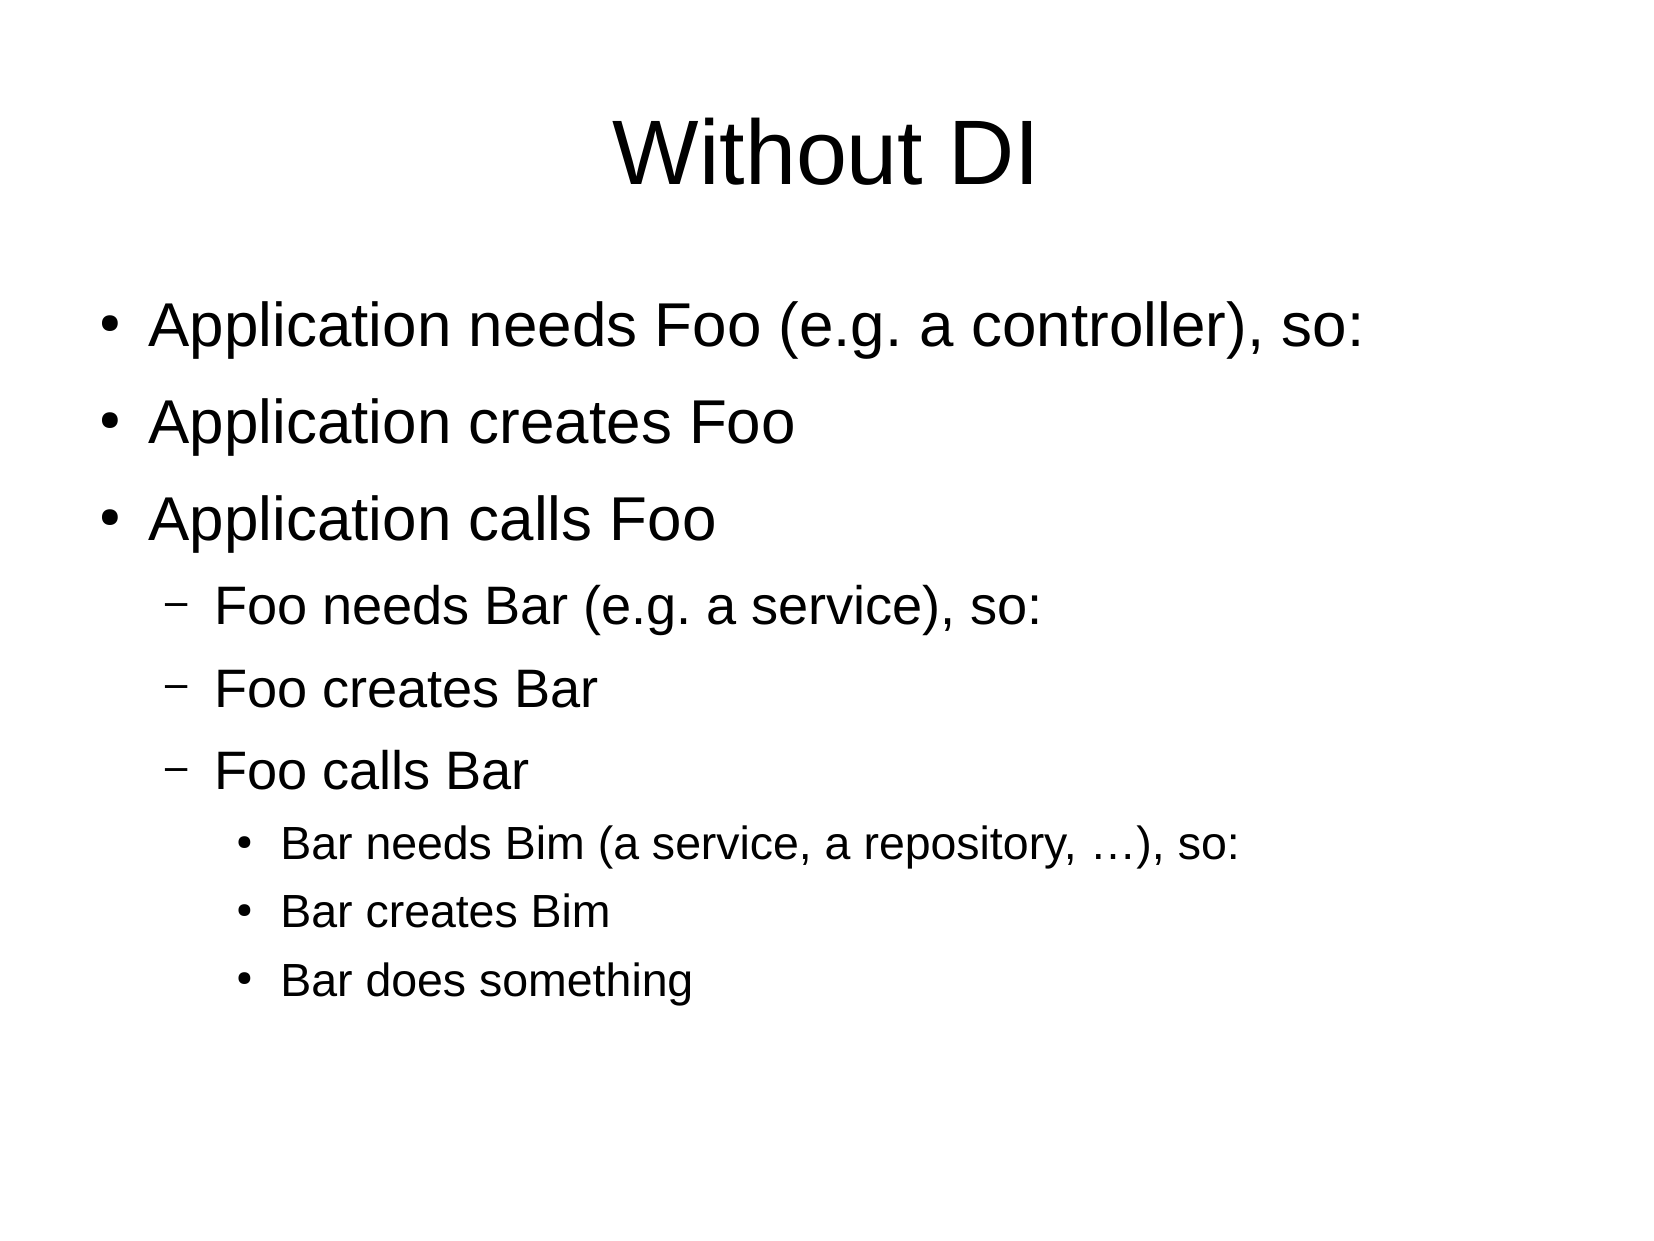

# Without DI
Application needs Foo (e.g. a controller), so:
Application creates Foo
Application calls Foo
Foo needs Bar (e.g. a service), so:
Foo creates Bar
Foo calls Bar
Bar needs Bim (a service, a repository, …), so:
Bar creates Bim
Bar does something